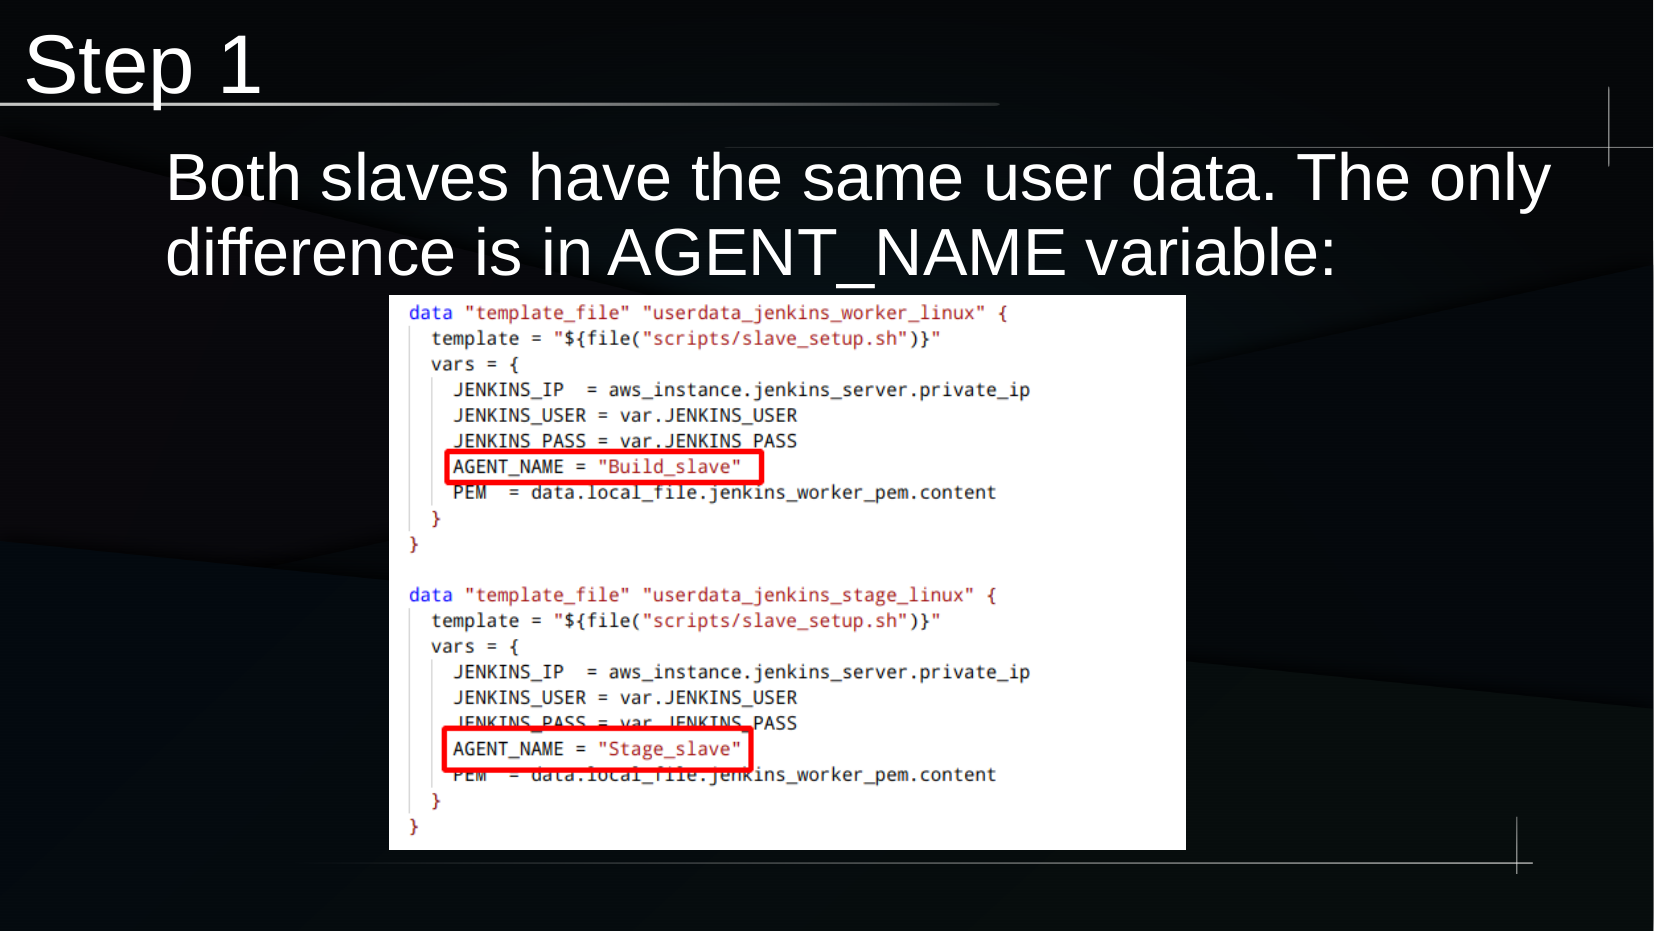

# Step 1
Both slaves have the same user data. The only difference is in AGENT_NAME variable: